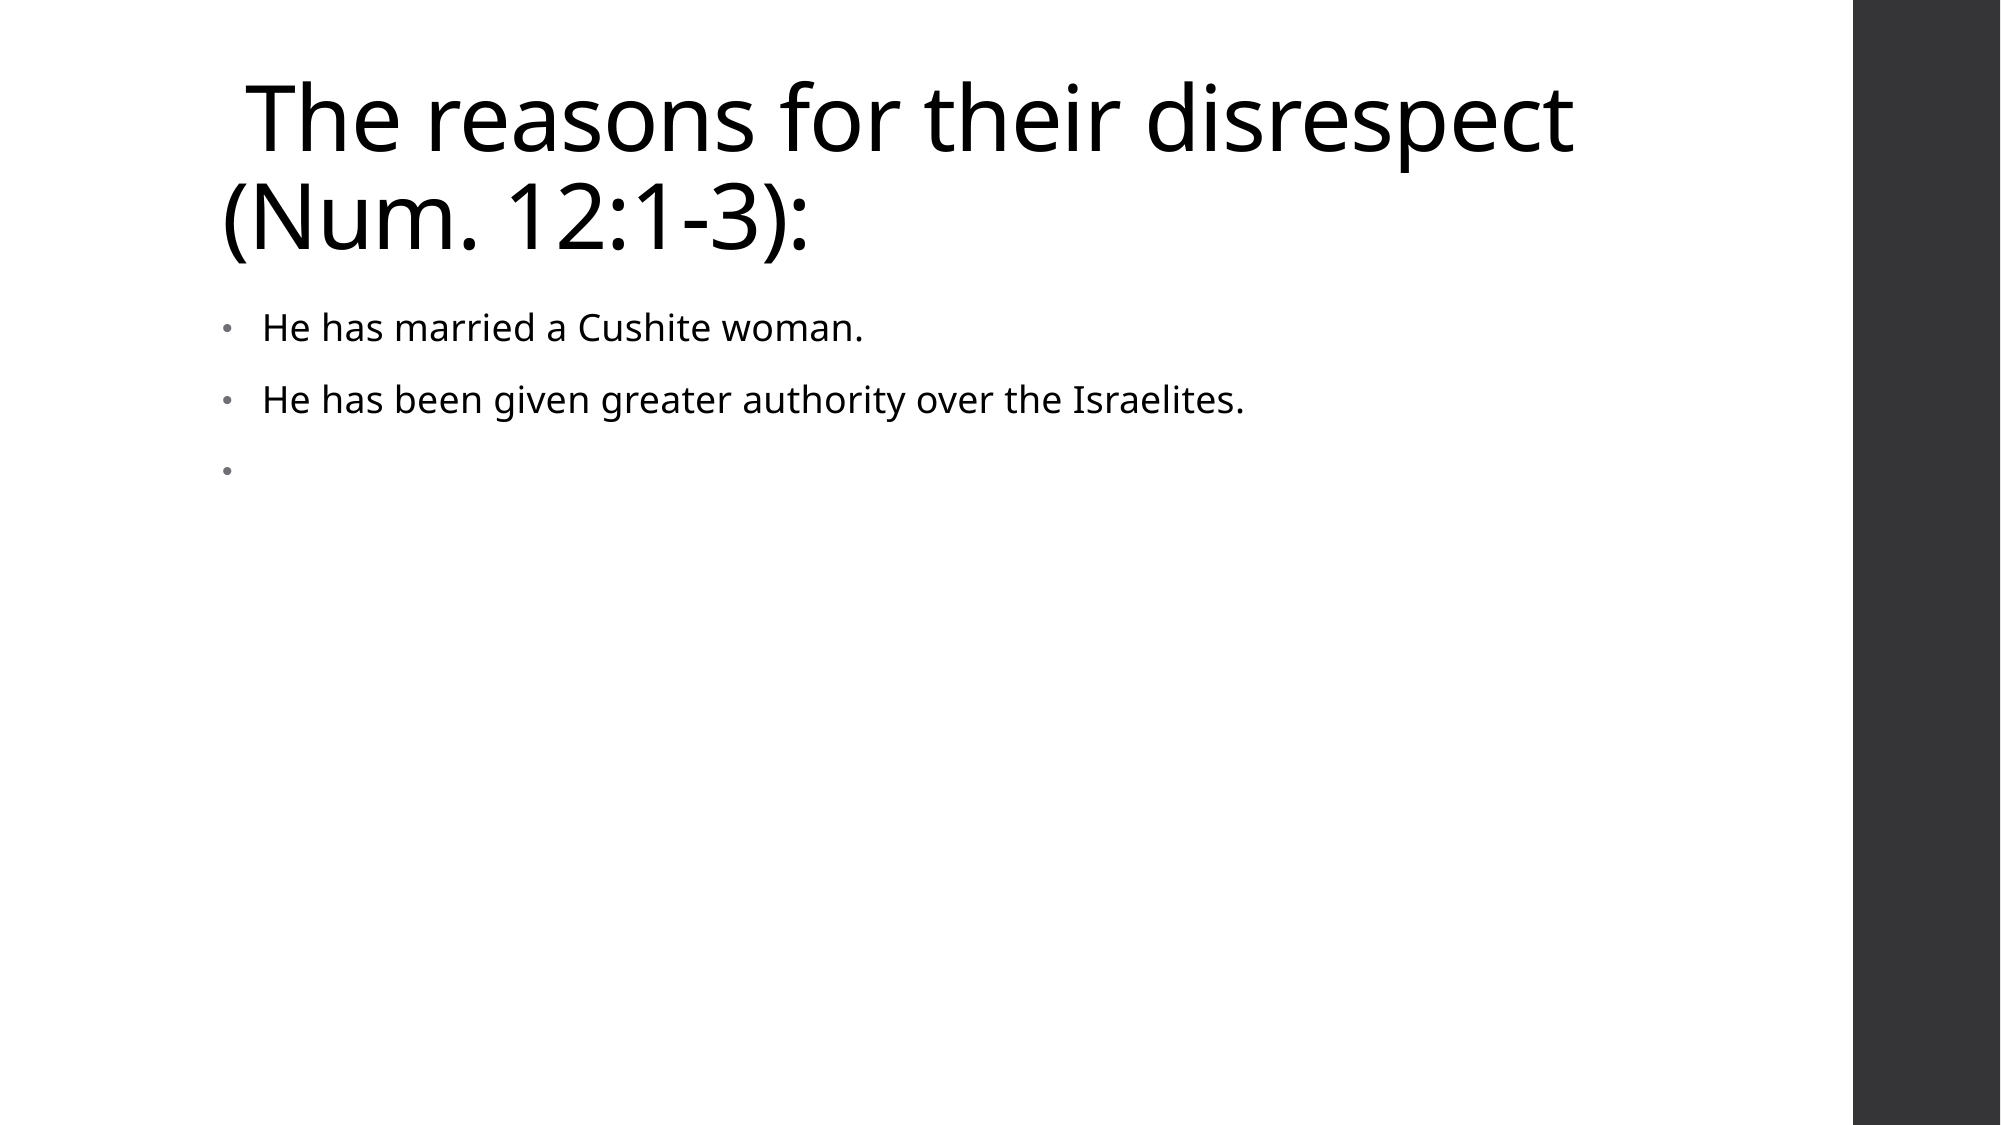

# The reasons for their disrespect (Num. 12:1-3):
 He has married a Cushite woman.
 He has been given greater authority over the Israelites.